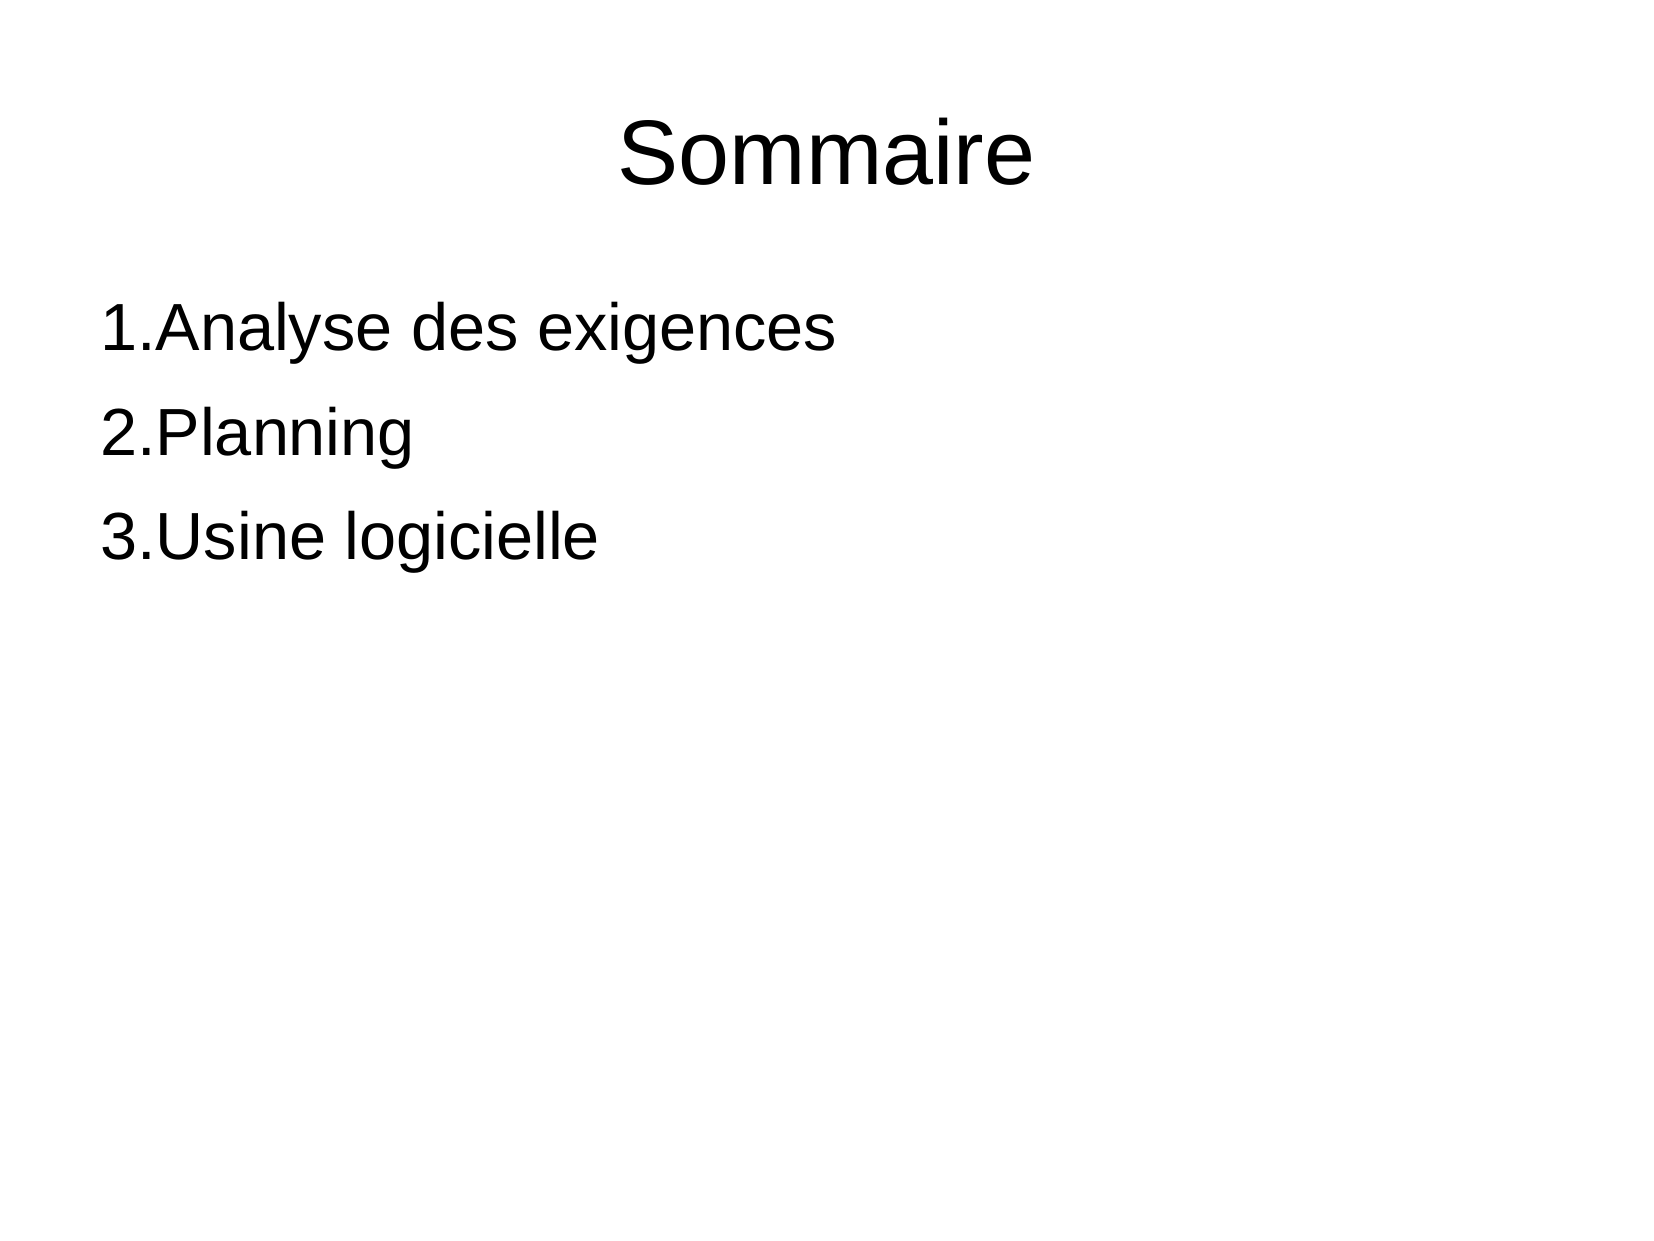

# Sommaire
Analyse des exigences
Planning
Usine logicielle